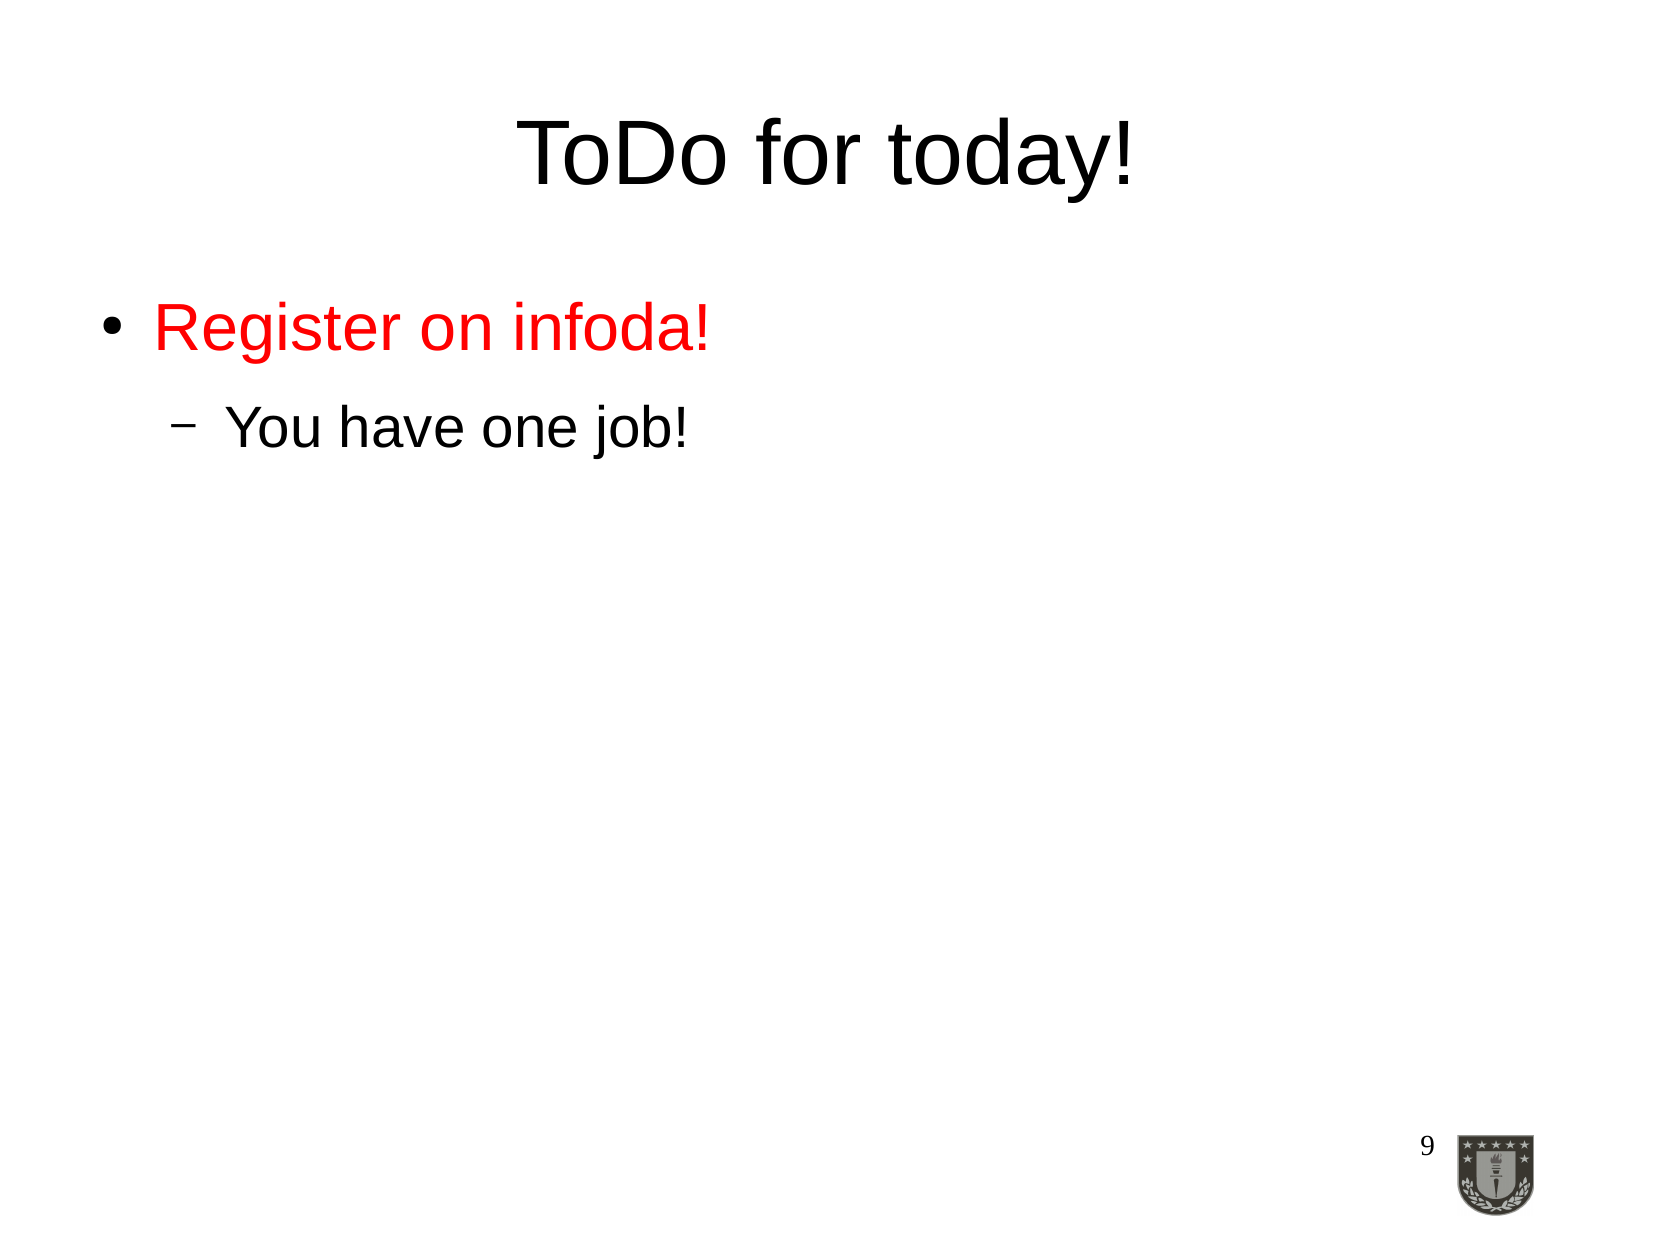

# ToDo for today!
Register on infoda!
You have one job!
9